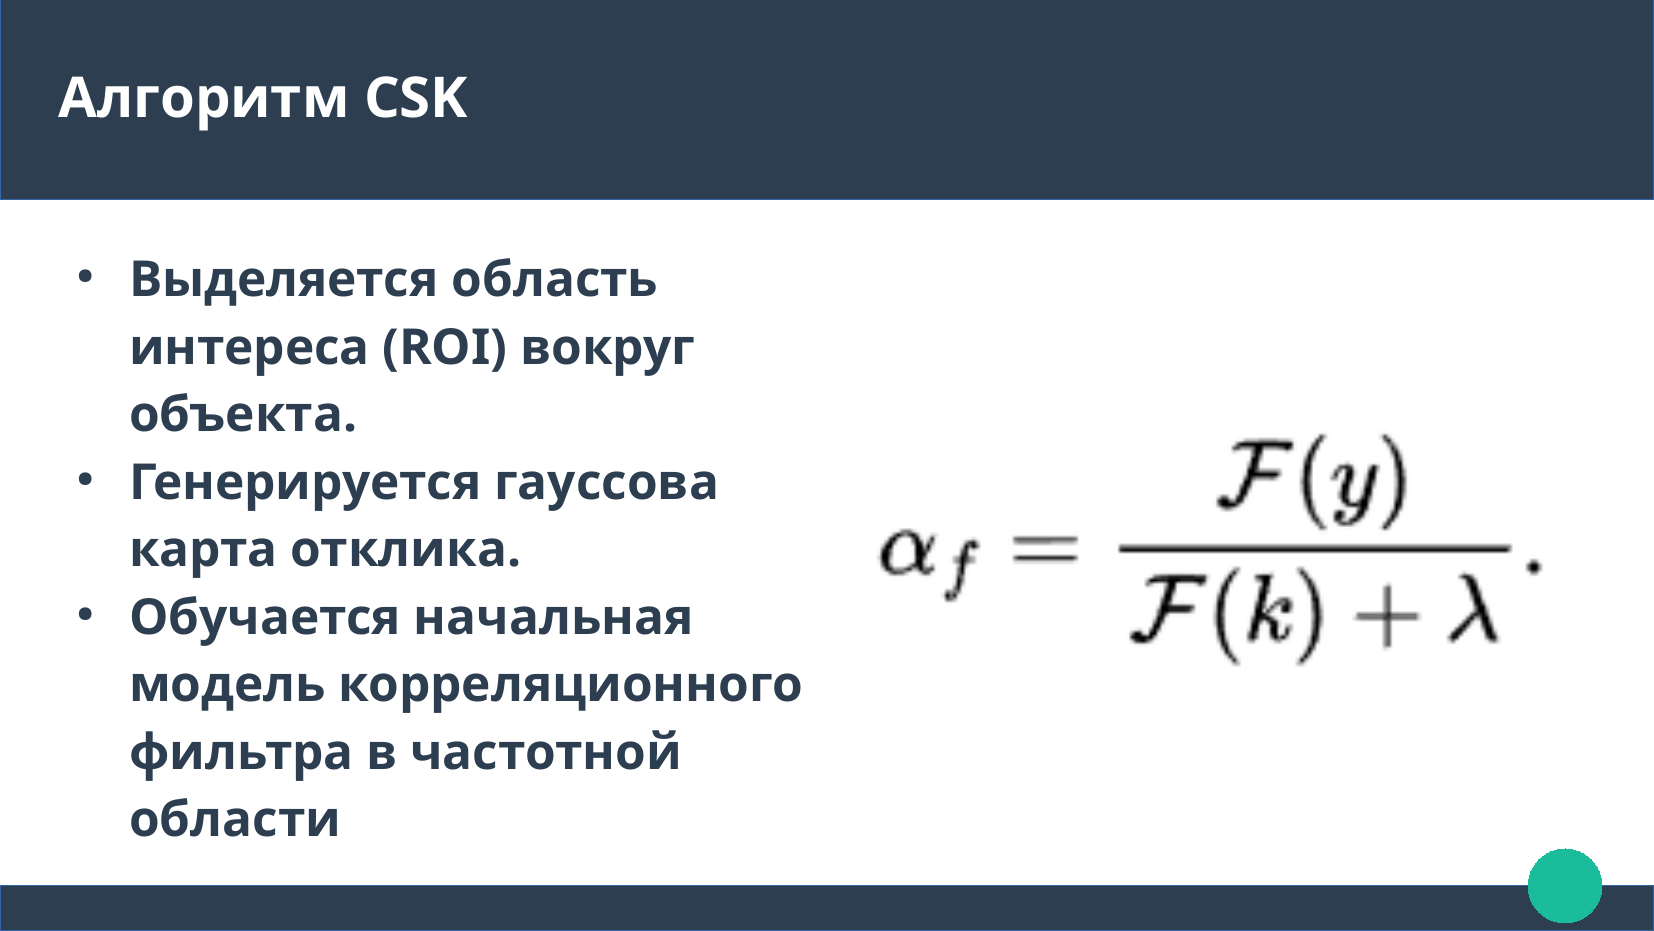

# Алгоритм CSK
Выделяется область интереса (ROI) вокруг объекта.
Генерируется гауссова карта отклика.
Обучается начальная модель корреляционного фильтра в частотной области